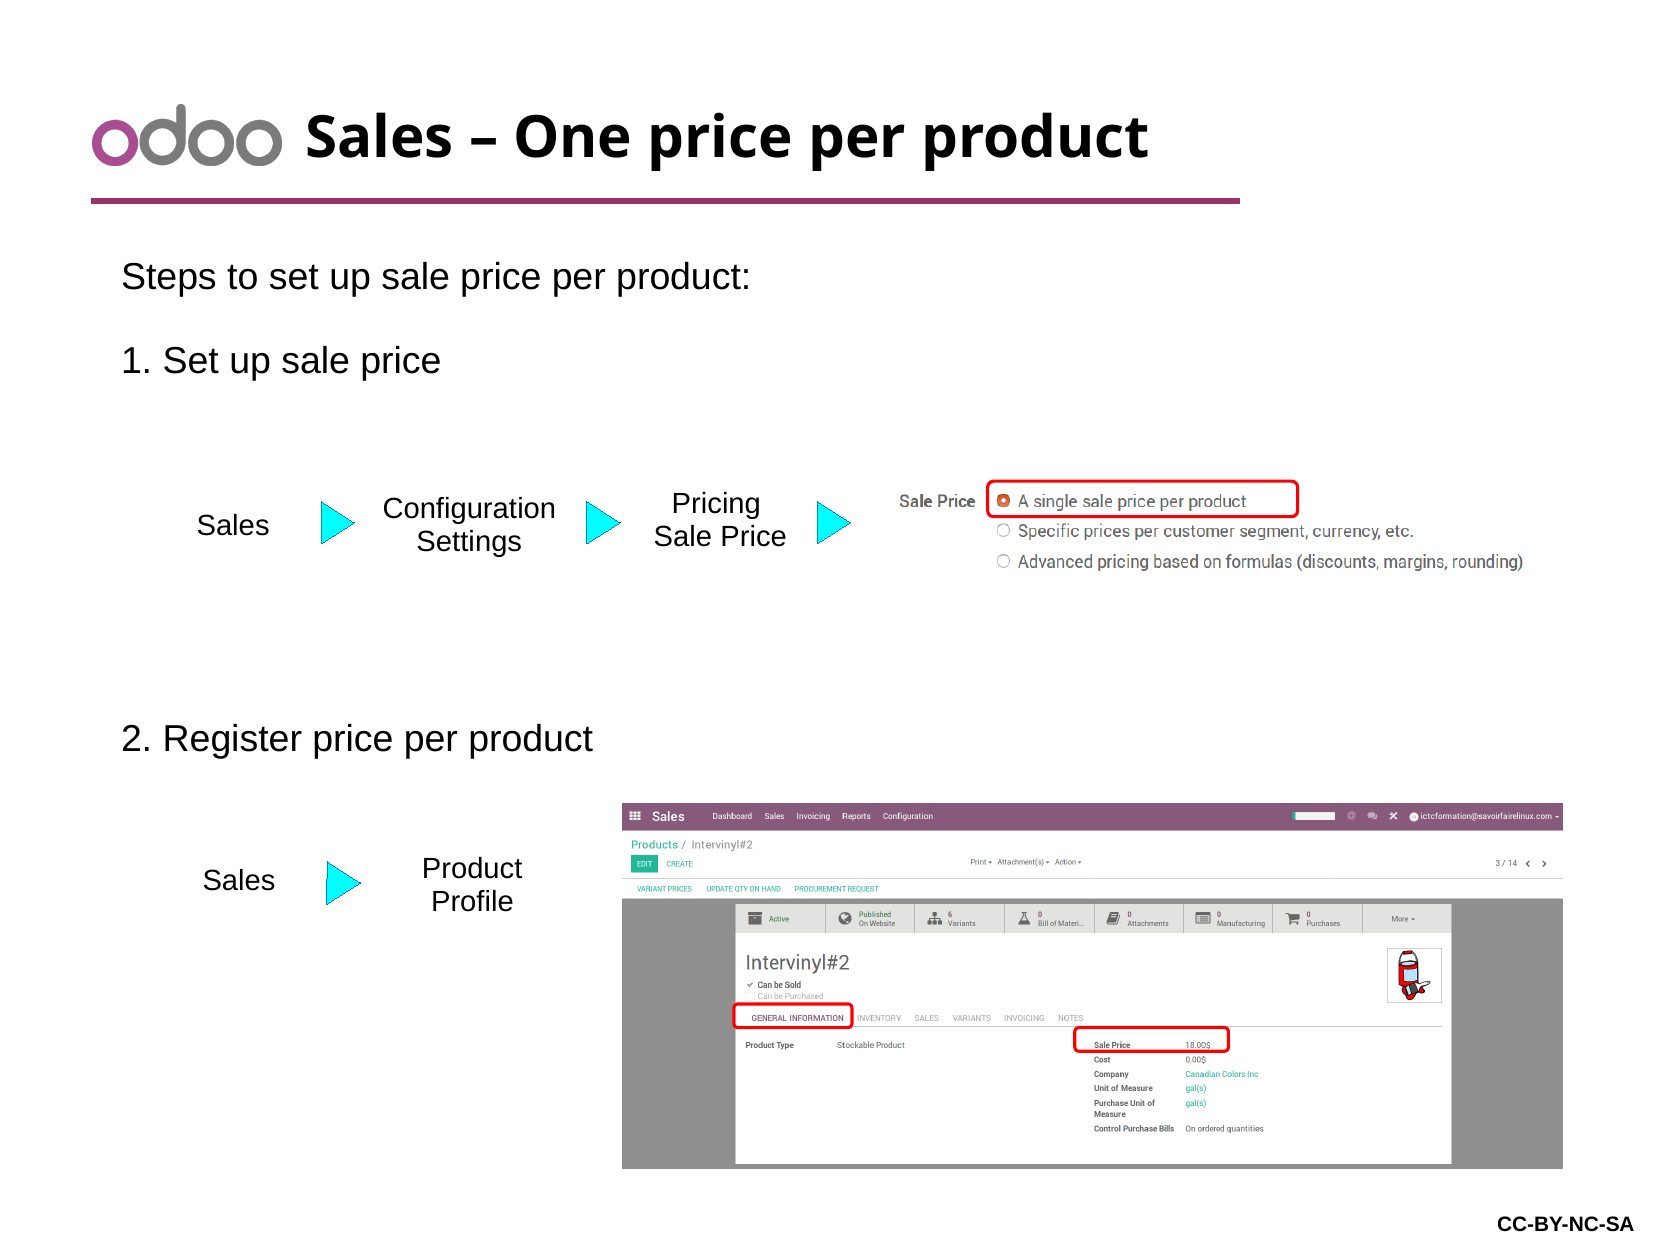

# Sales – One price per product
Steps to set up sale price per product:
1. Set up sale price
2. Register price per product
Pricing
Sale Price
Configuration
Settings
Sales
Product Profile
Sales
CC-BY-NC-SA